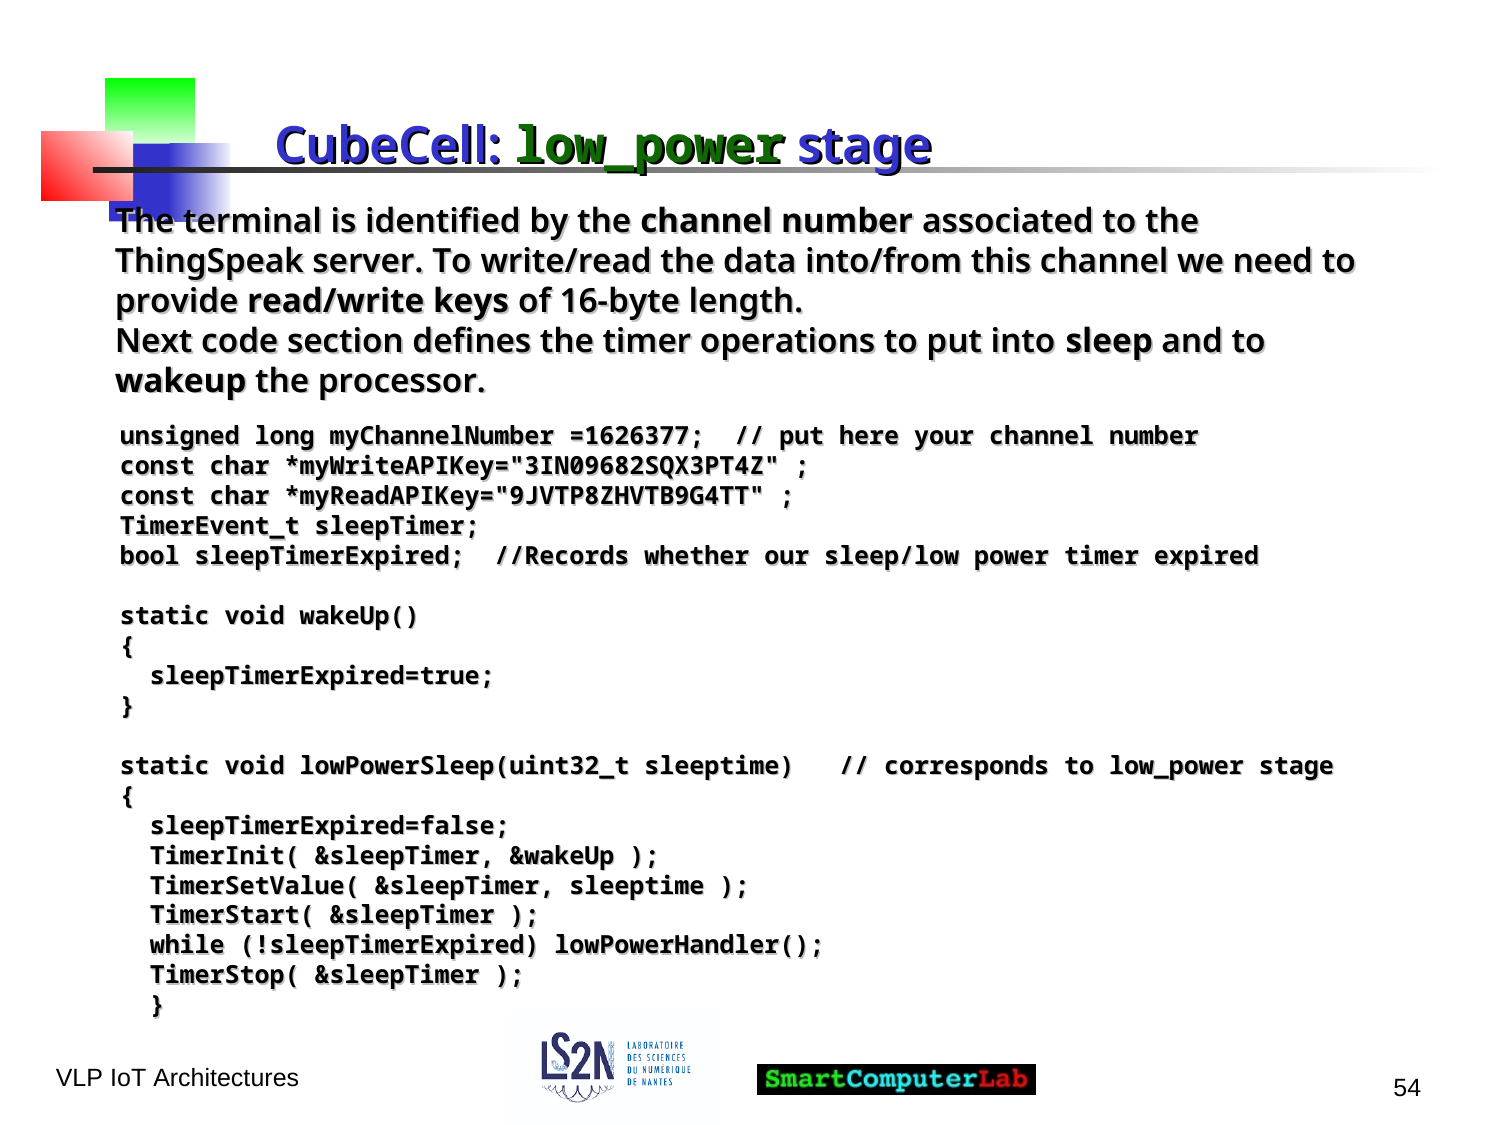

# CubeCell: low_power stage
The terminal is identified by the channel number associated to the ThingSpeak server. To write/read the data into/from this channel we need to provide read/write keys of 16-byte length.
Next code section defines the timer operations to put into sleep and to wakeup the processor.
unsigned long myChannelNumber =1626377; // put here your channel number
const char *myWriteAPIKey="3IN09682SQX3PT4Z" ;
const char *myReadAPIKey="9JVTP8ZHVTB9G4TT" ;
TimerEvent_t sleepTimer;
bool sleepTimerExpired; //Records whether our sleep/low power timer expired
static void wakeUp()
{
 sleepTimerExpired=true;
}
static void lowPowerSleep(uint32_t sleeptime) // corresponds to low_power stage
{
 sleepTimerExpired=false;
 TimerInit( &sleepTimer, &wakeUp );
 TimerSetValue( &sleepTimer, sleeptime );
 TimerStart( &sleepTimer );
 while (!sleepTimerExpired) lowPowerHandler();
 TimerStop( &sleepTimer );
 }
54